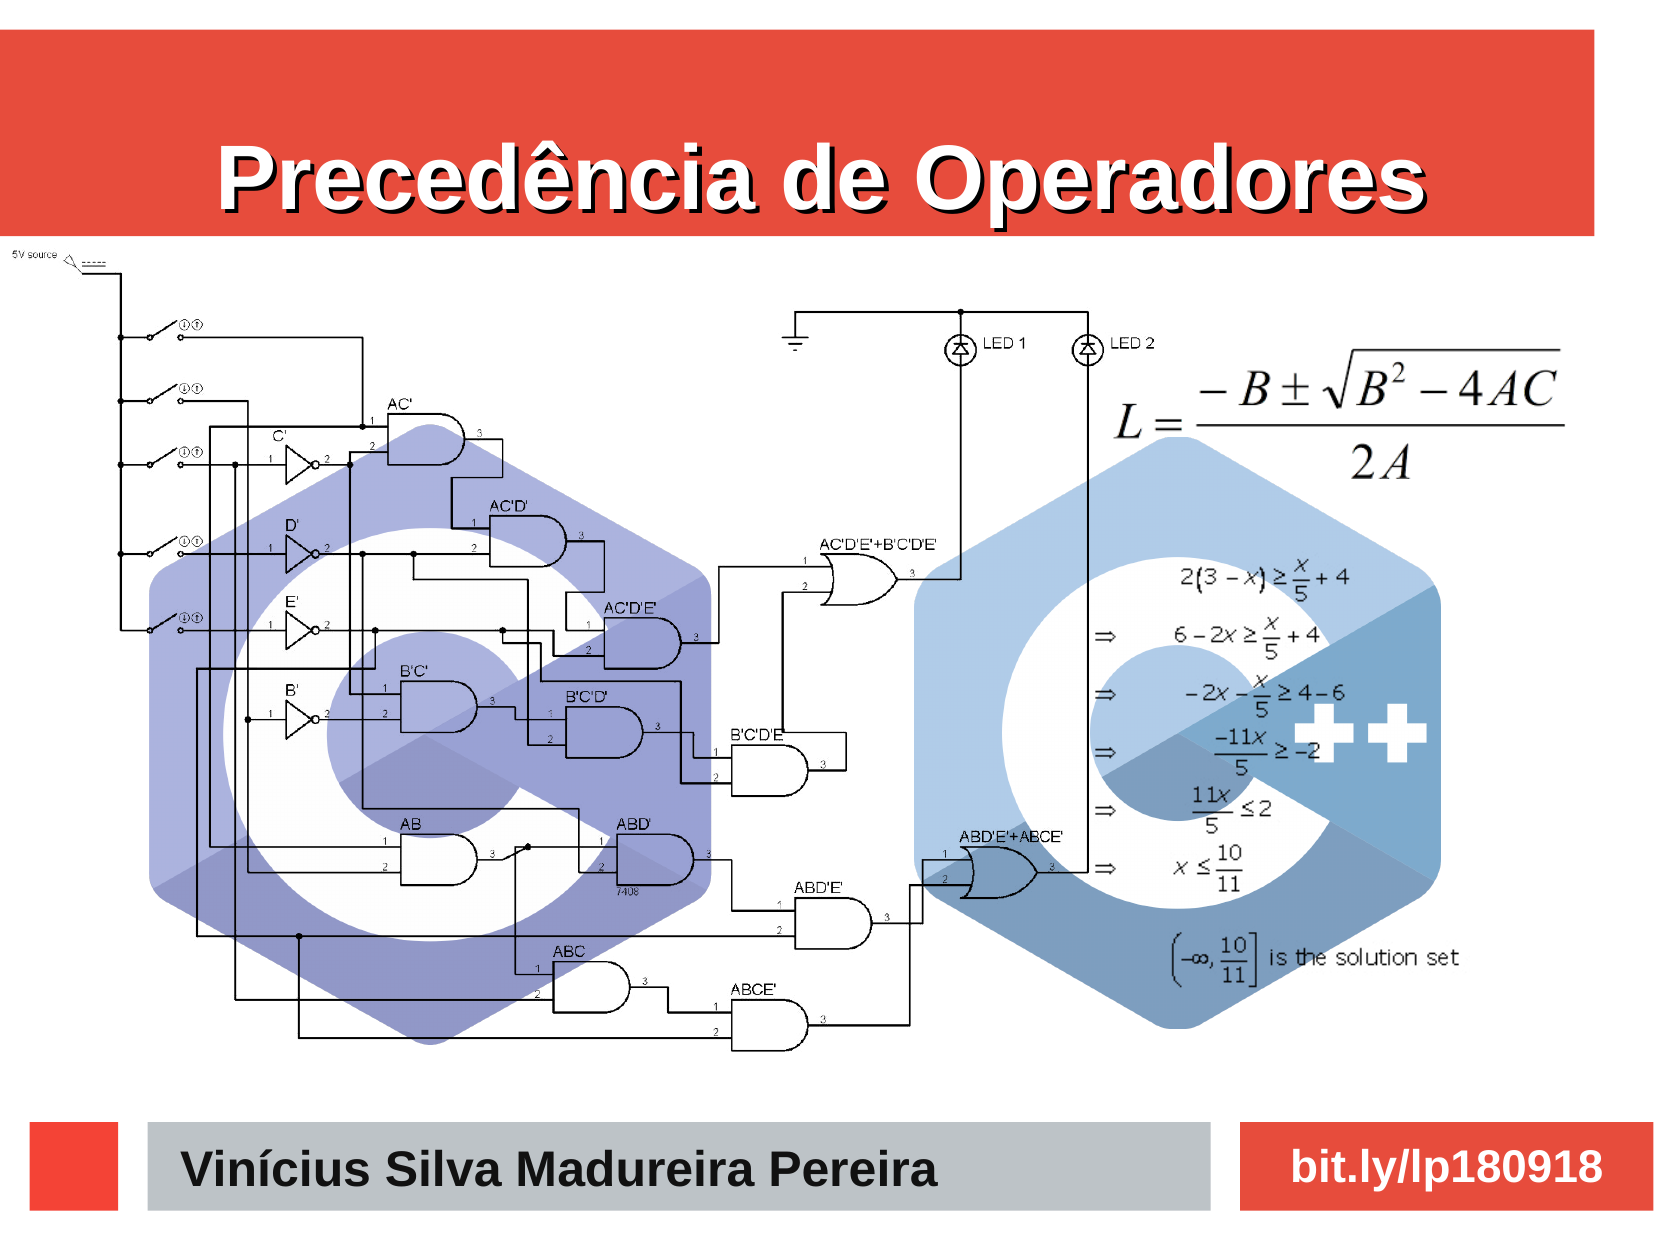

# Precedência de Operadores
Vinícius Silva Madureira Pereira
bit.ly/lp180918